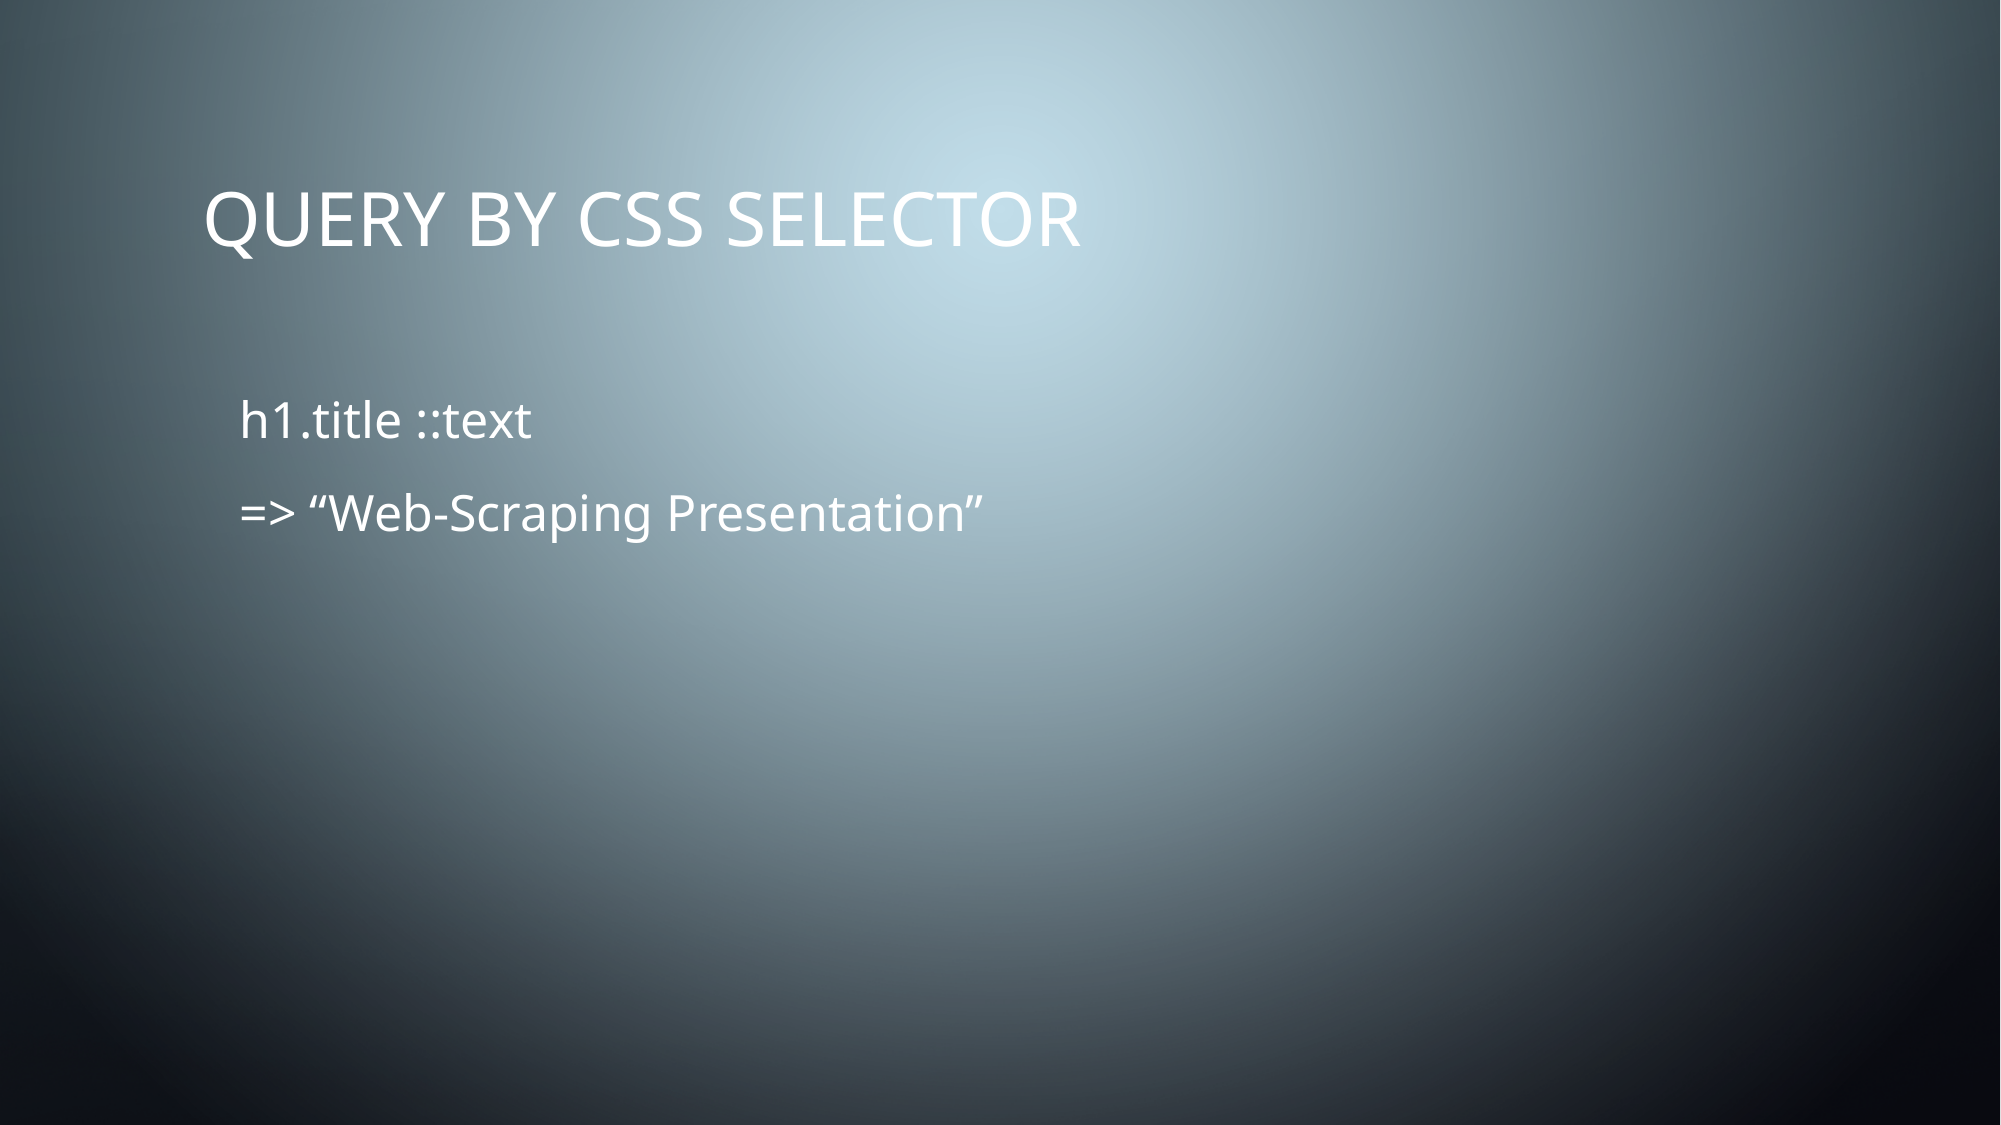

# Query by Css selector
h1.title ::text
=> “Web-Scraping Presentation”